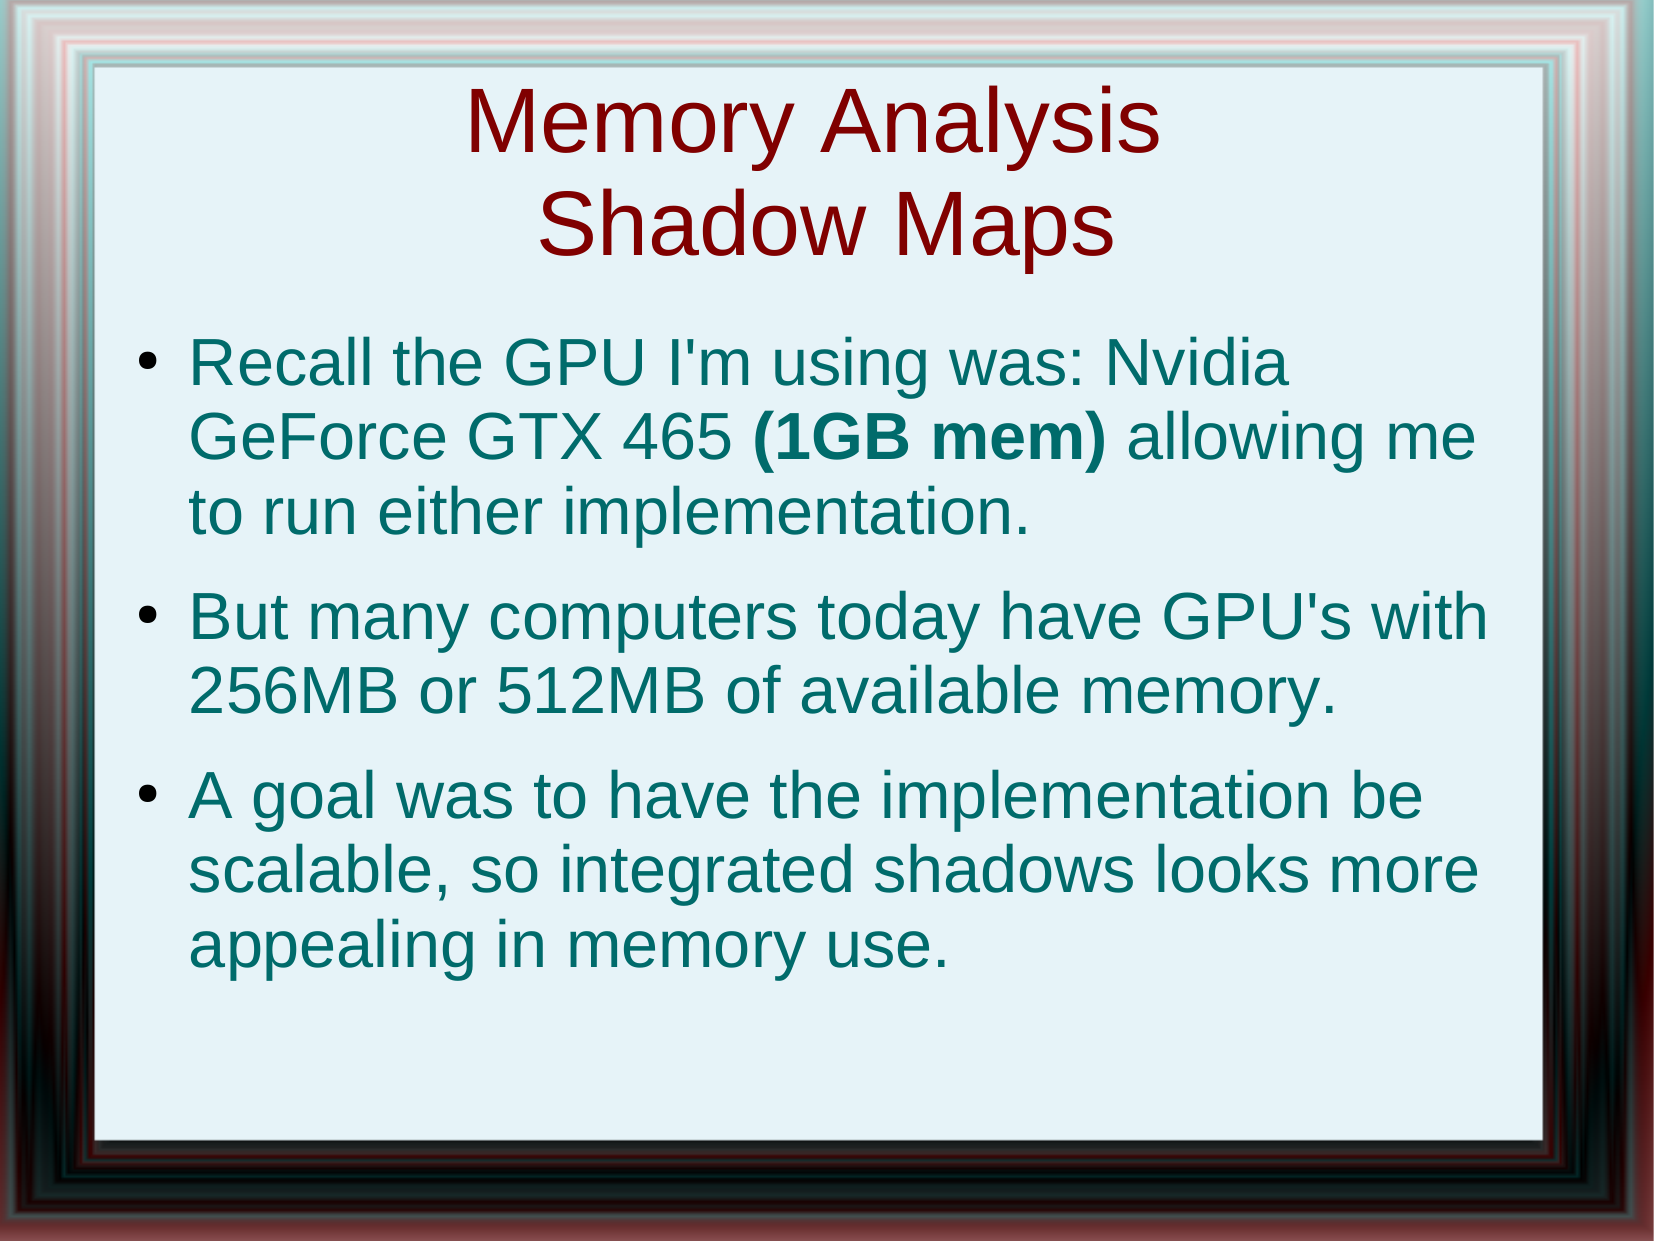

# Memory Analysis Shadow Maps
Recall the GPU I'm using was: Nvidia GeForce GTX 465 (1GB mem) allowing me to run either implementation.
But many computers today have GPU's with 256MB or 512MB of available memory.
A goal was to have the implementation be scalable, so integrated shadows looks more appealing in memory use.